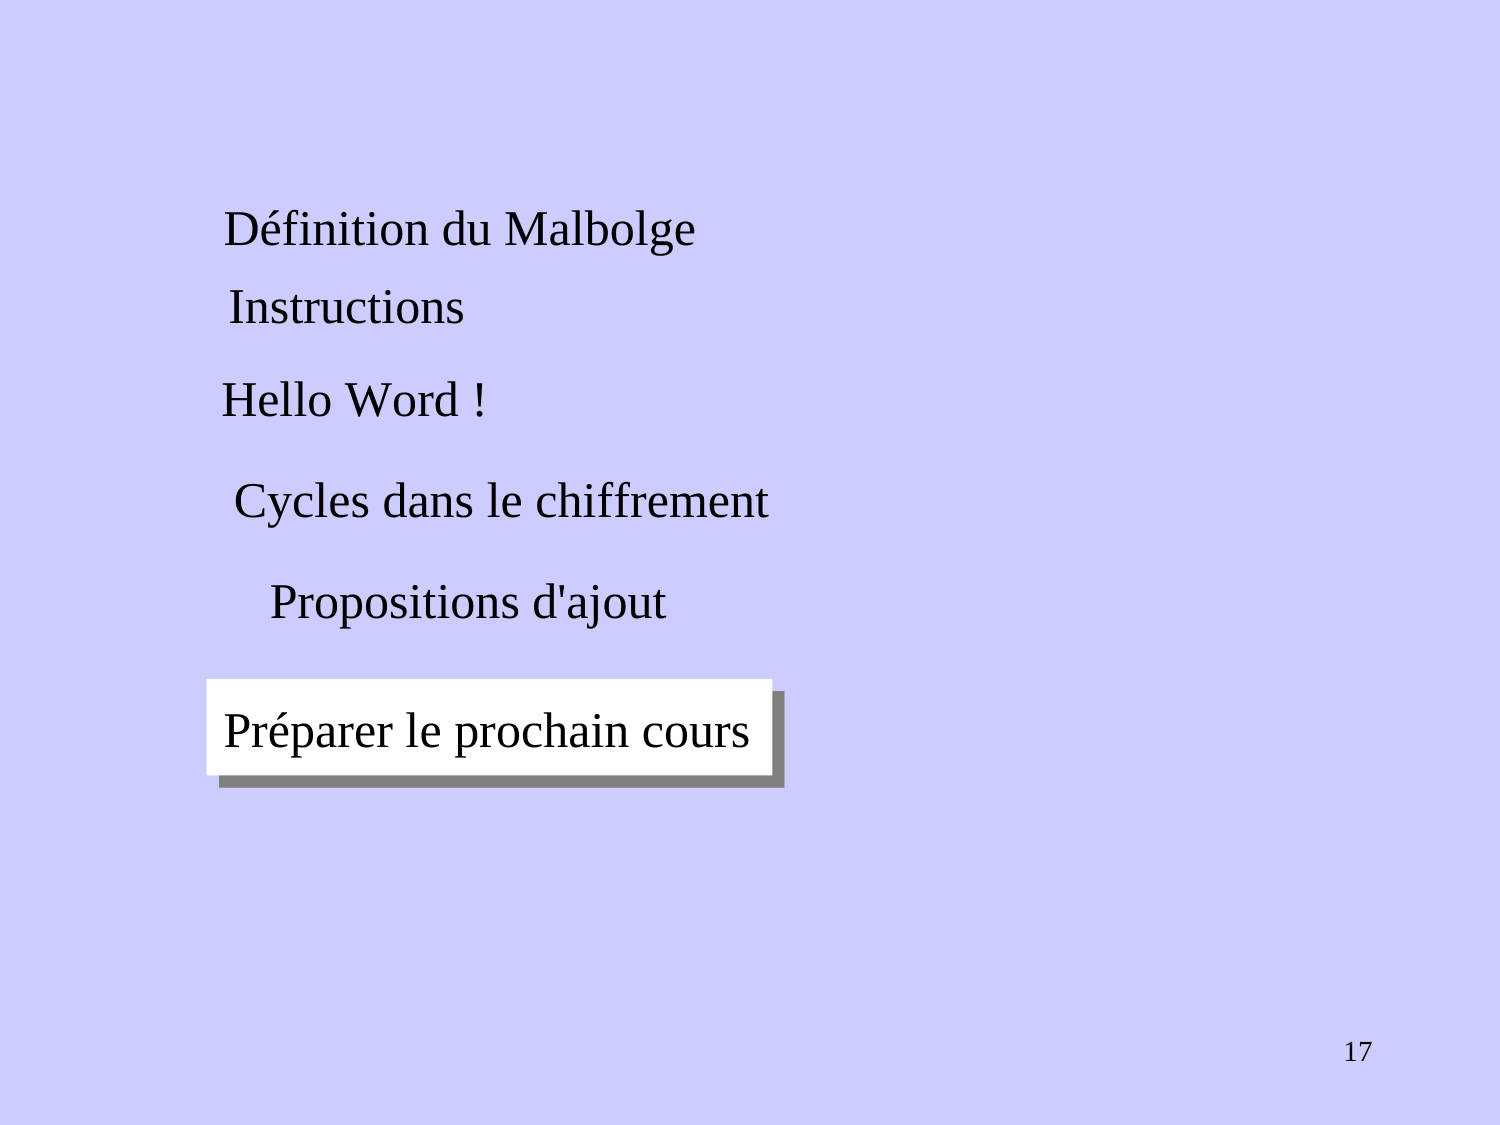

Définition du Malbolge
Instructions
Hello Word !
Cycles dans le chiffrement
Propositions d'ajout
Préparer le prochain cours